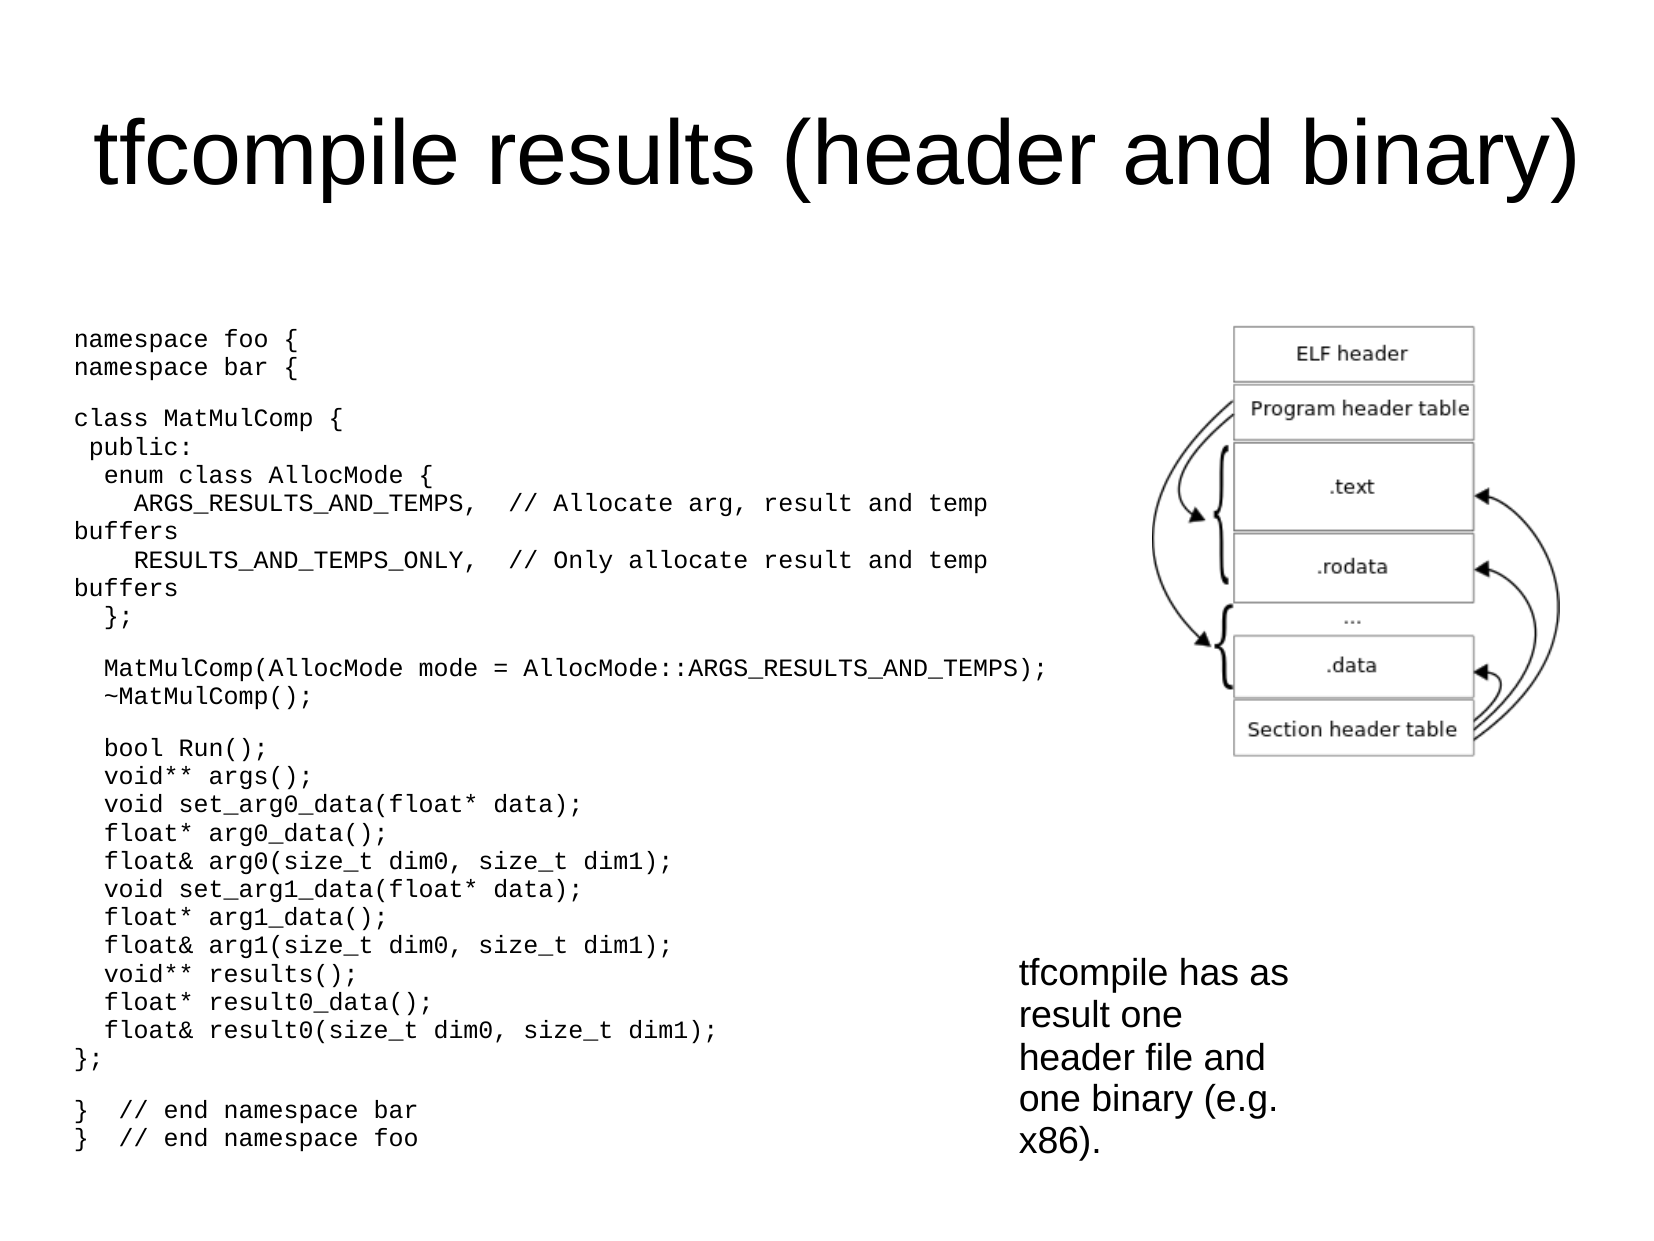

# tfcompile results (header and binary)
namespace foo {
namespace bar {
class MatMulComp {
 public:
  enum class AllocMode {
    ARGS_RESULTS_AND_TEMPS,  // Allocate arg, result and temp buffers
    RESULTS_AND_TEMPS_ONLY,  // Only allocate result and temp buffers
  };
  MatMulComp(AllocMode mode = AllocMode::ARGS_RESULTS_AND_TEMPS);
  ~MatMulComp();
  bool Run();
  void** args();
  void set_arg0_data(float* data);
  float* arg0_data();
  float& arg0(size_t dim0, size_t dim1);
  void set_arg1_data(float* data);
  float* arg1_data();
  float& arg1(size_t dim0, size_t dim1);
  void** results();
  float* result0_data();
  float& result0(size_t dim0, size_t dim1);
};
}  // end namespace bar
}  // end namespace foo
tfcompile has as result one header file and one binary (e.g. x86).